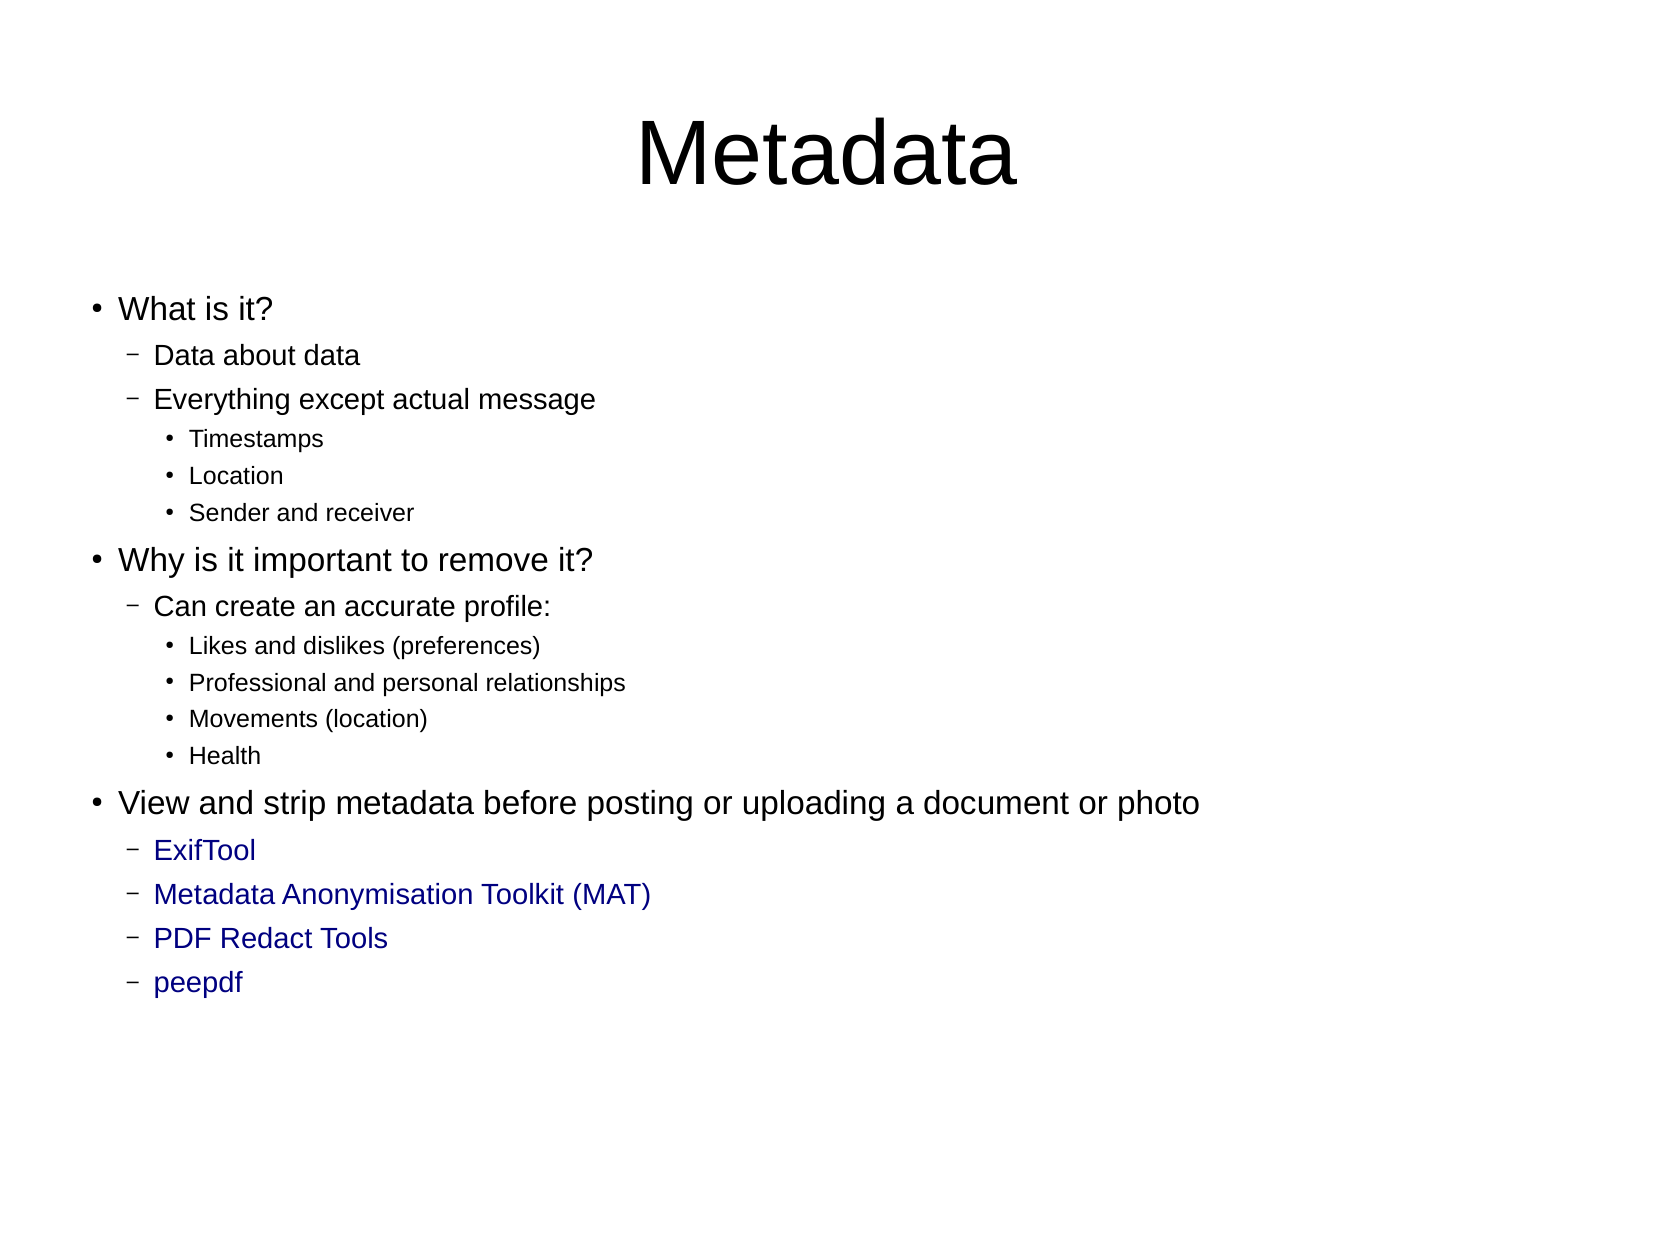

# Metadata
What is it?
Data about data
Everything except actual message
Timestamps
Location
Sender and receiver
Why is it important to remove it?
Can create an accurate profile:
Likes and dislikes (preferences)
Professional and personal relationships
Movements (location)
Health
View and strip metadata before posting or uploading a document or photo
ExifTool
Metadata Anonymisation Toolkit (MAT)
PDF Redact Tools
peepdf